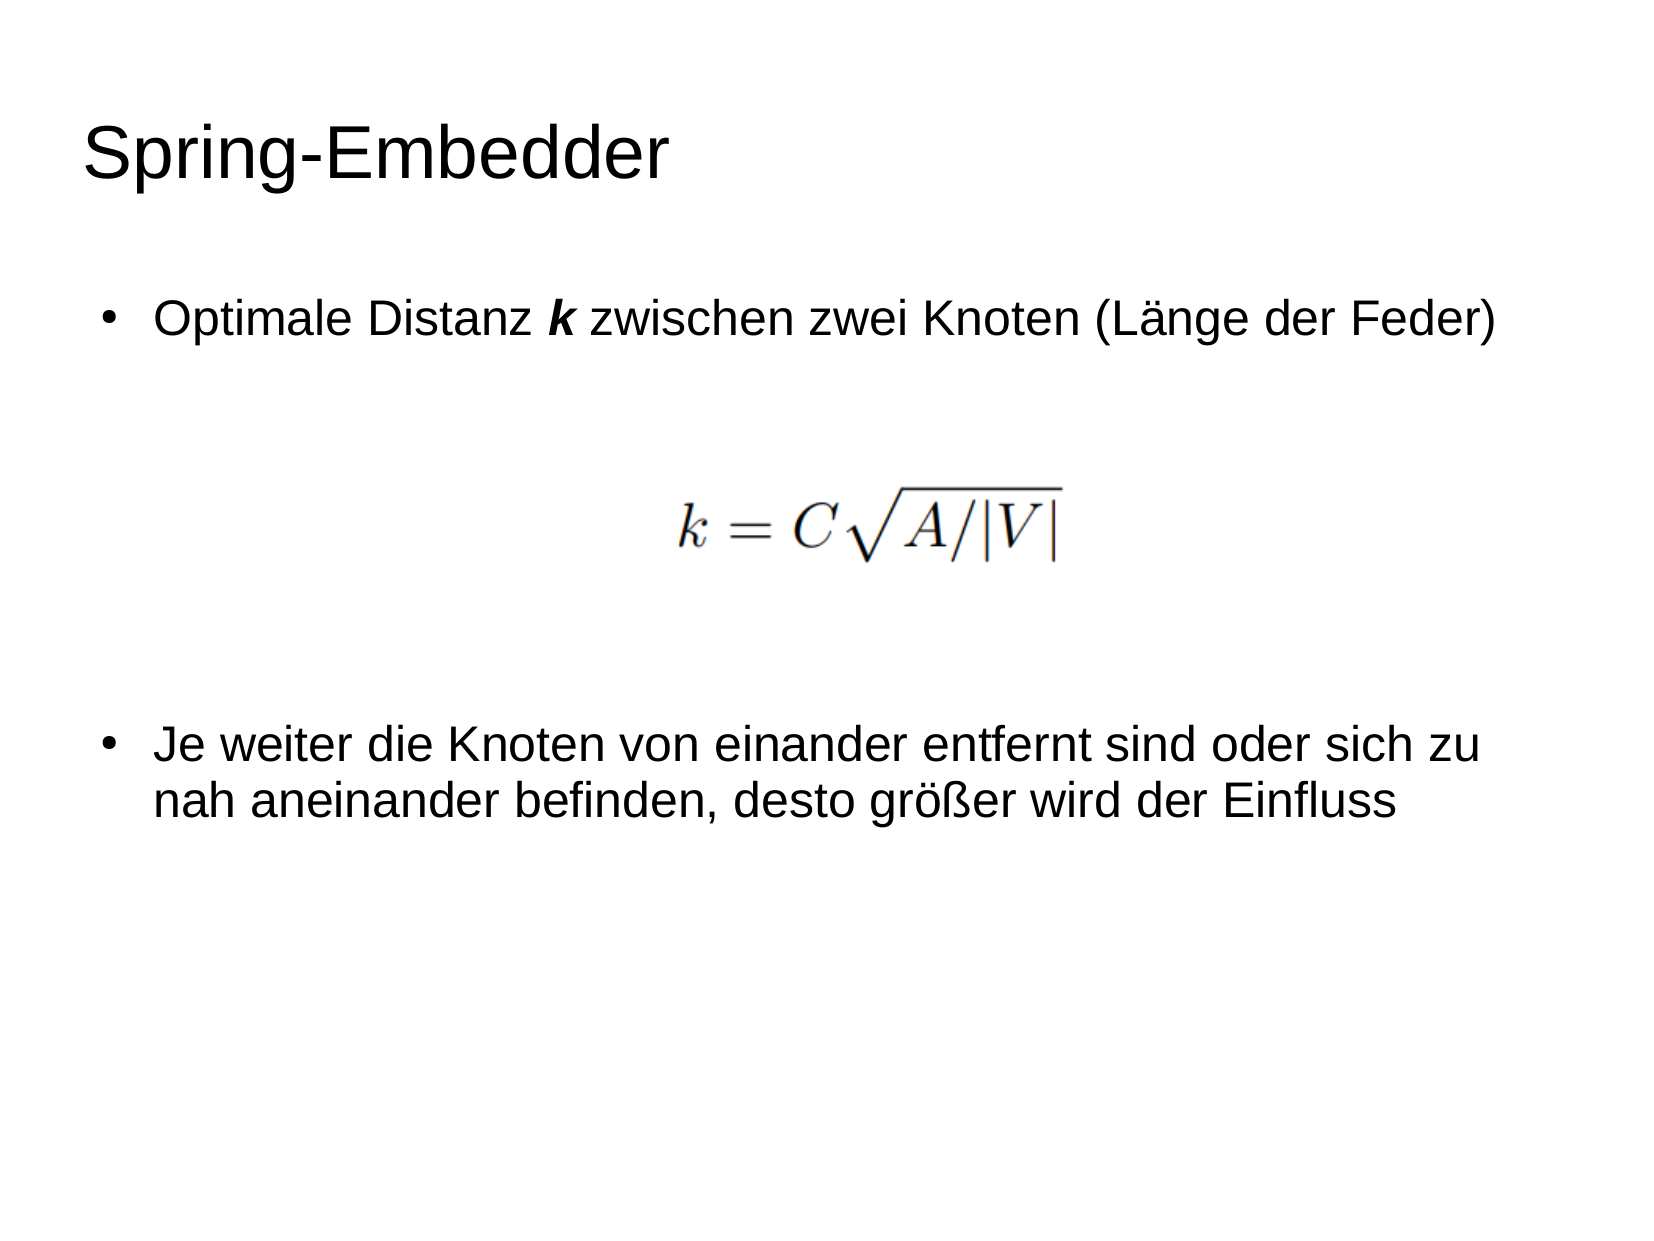

# Spring-Embedder
Optimale Distanz k zwischen zwei Knoten (Länge der Feder)
Je weiter die Knoten von einander entfernt sind oder sich zu nah aneinander befinden, desto größer wird der Einfluss